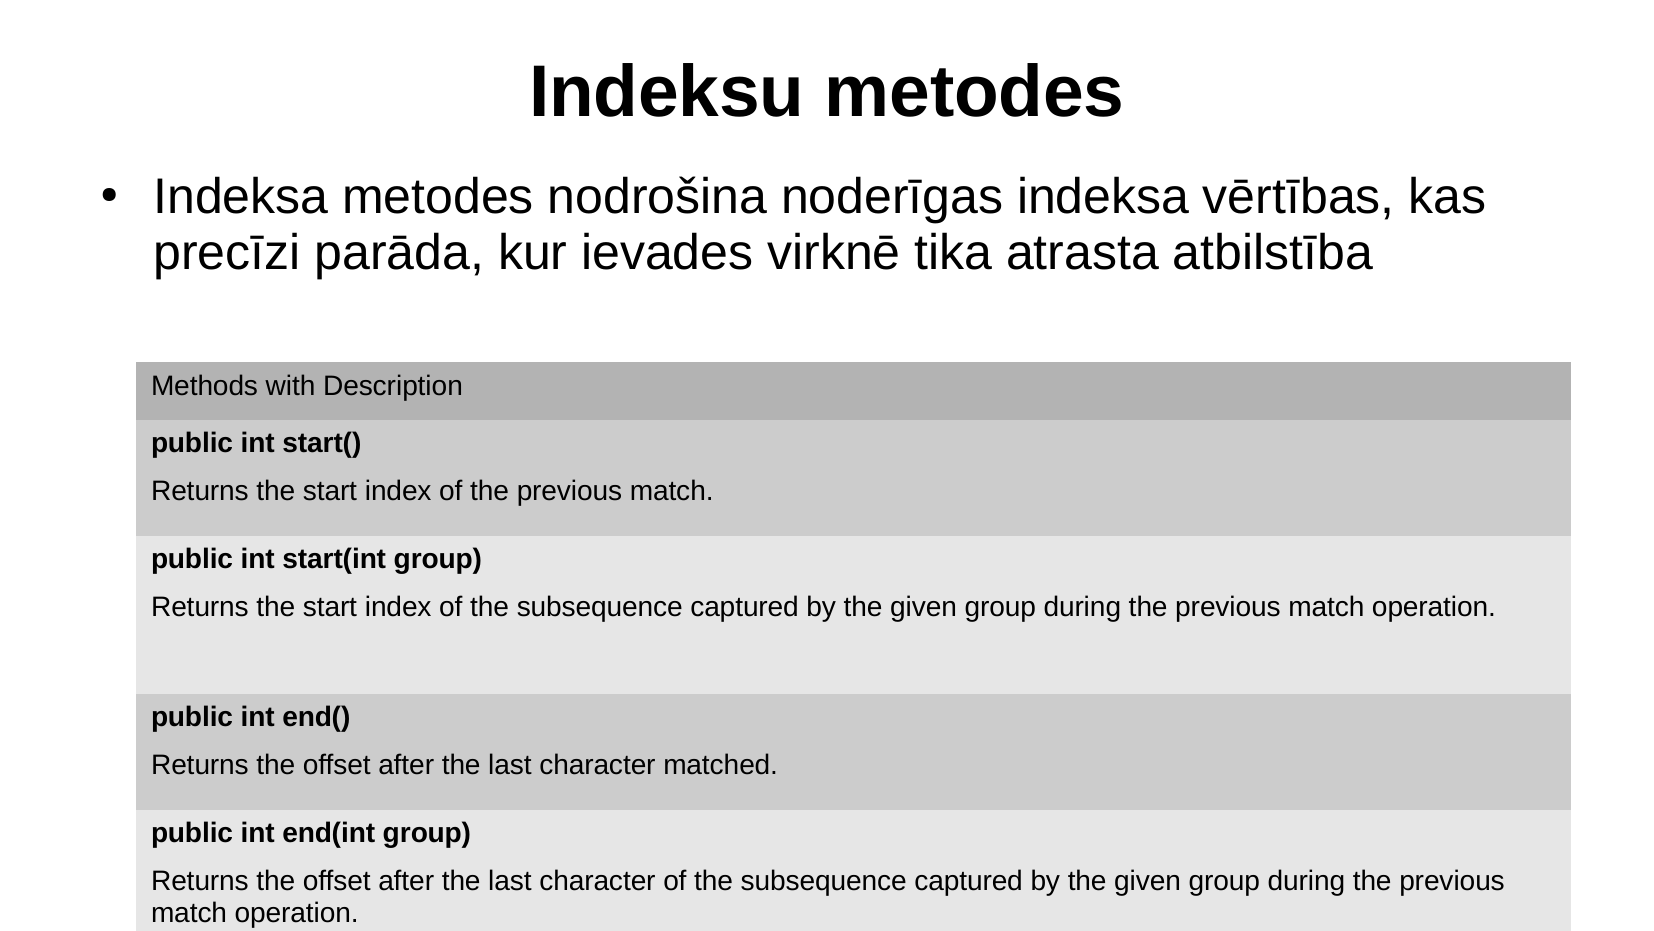

# Indeksu metodes
Indeksa metodes nodrošina noderīgas indeksa vērtības, kas precīzi parāda, kur ievades virknē tika atrasta atbilstība
| Methods with Description |
| --- |
| public int start() Returns the start index of the previous match. |
| public int start(int group) Returns the start index of the subsequence captured by the given group during the previous match operation. |
| public int end() Returns the offset after the last character matched. |
| public int end(int group) Returns the offset after the last character of the subsequence captured by the given group during the previous match operation. |